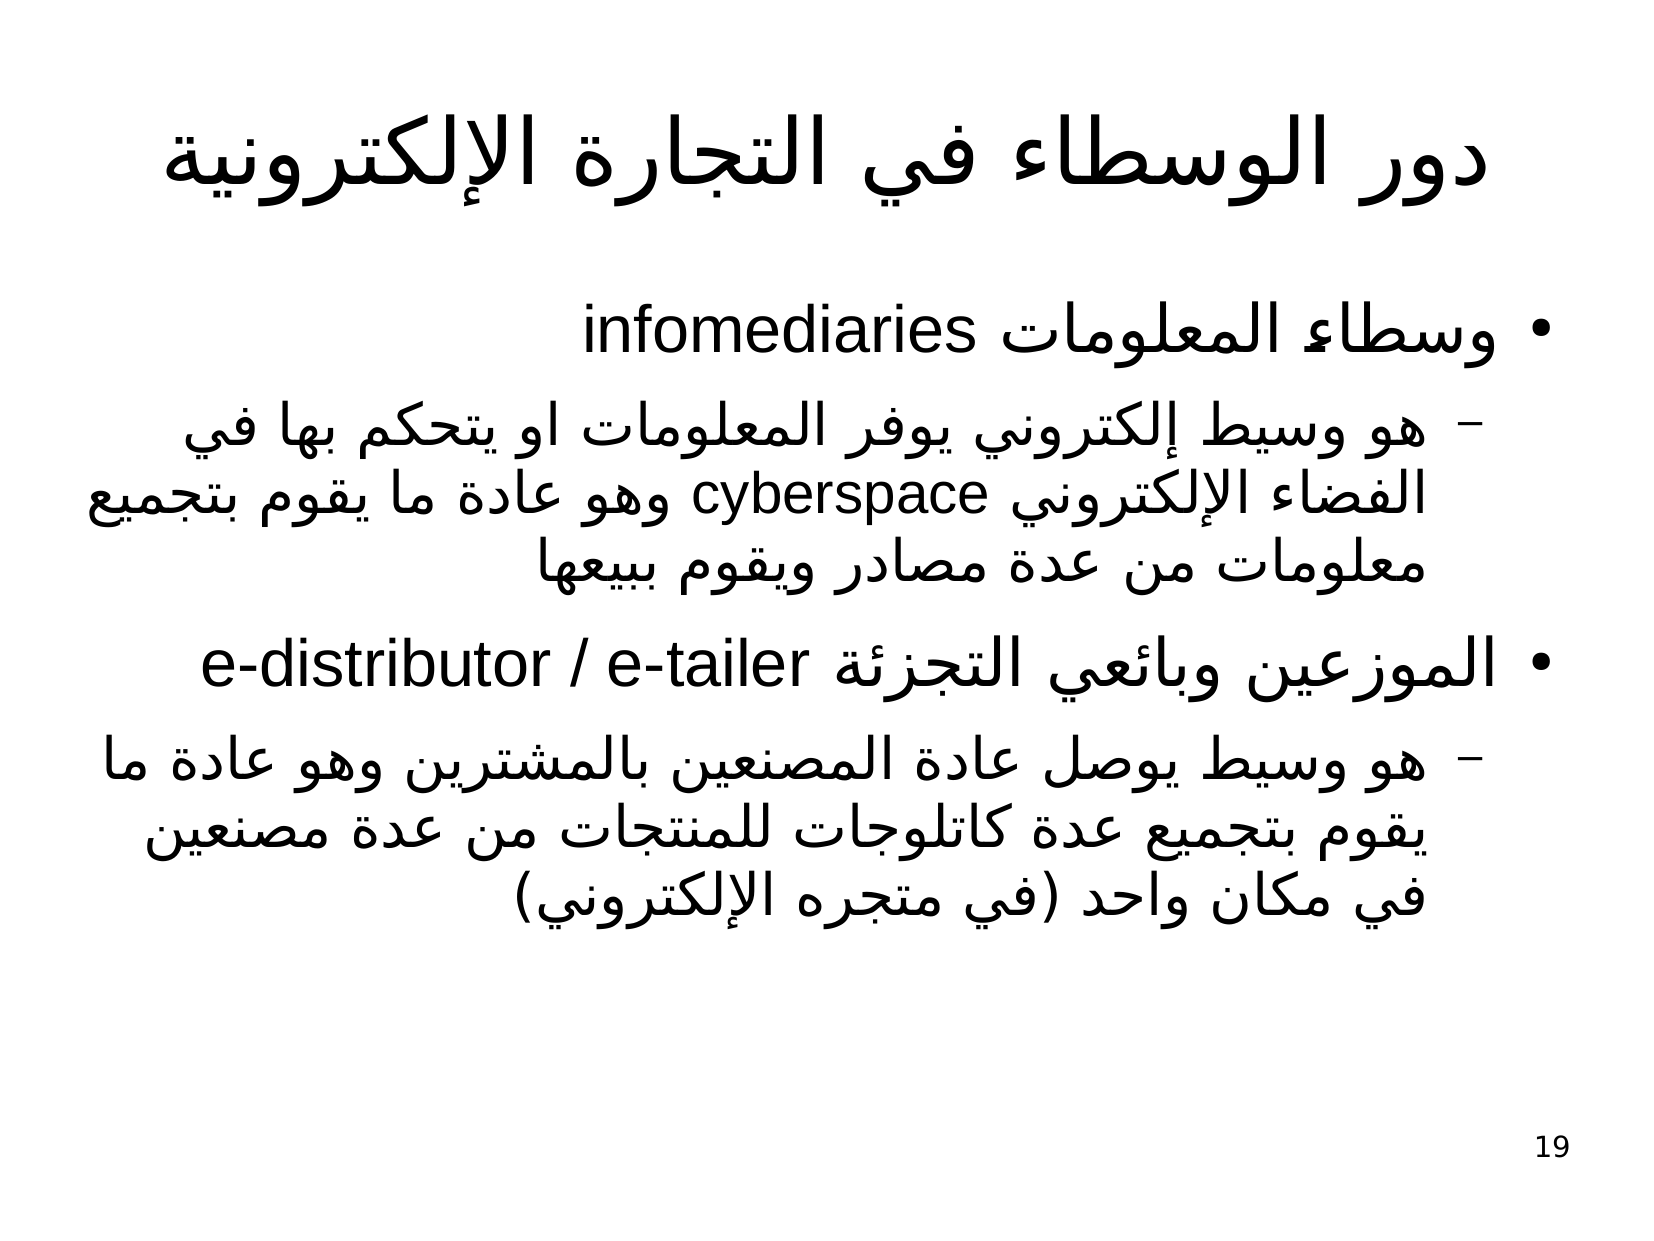

# دور الوسطاء في التجارة الإلكترونية
وسطاء المعلومات infomediaries
هو وسيط إلكتروني يوفر المعلومات او يتحكم بها في الفضاء الإلكتروني cyberspace وهو عادة ما يقوم بتجميع معلومات من عدة مصادر ويقوم ببيعها
الموزعين وبائعي التجزئة e-distributor / e-tailer
هو وسيط يوصل عادة المصنعين بالمشترين وهو عادة ما يقوم بتجميع عدة كاتلوجات للمنتجات من عدة مصنعين في مكان واحد (في متجره الإلكتروني)
19